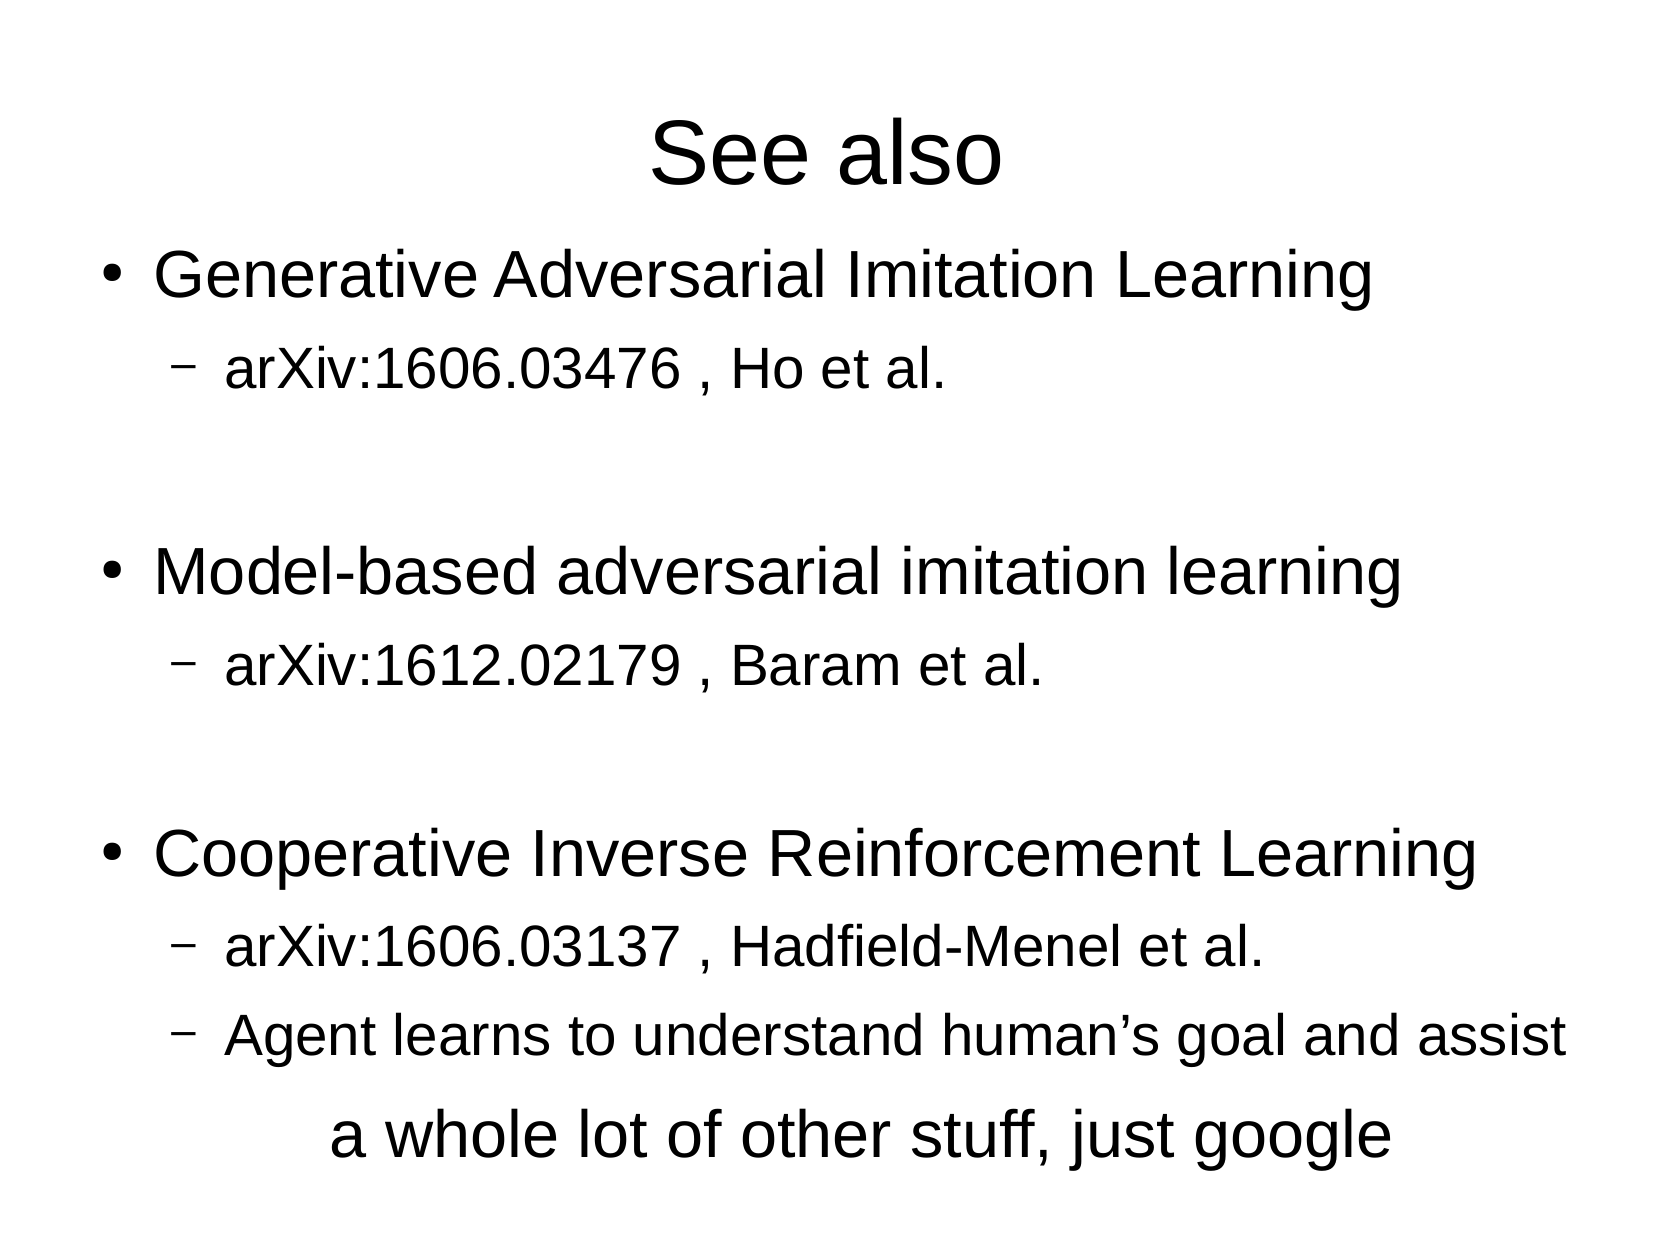

# See also
Generative Adversarial Imitation Learning
arXiv:1606.03476 , Ho et al.
Model-based adversarial imitation learning
arXiv:1612.02179 , Baram et al.
Cooperative Inverse Reinforcement Learning
arXiv:1606.03137 , Hadfield-Menel et al.
Agent learns to understand human’s goal and assist
a whole lot of other stuff, just google